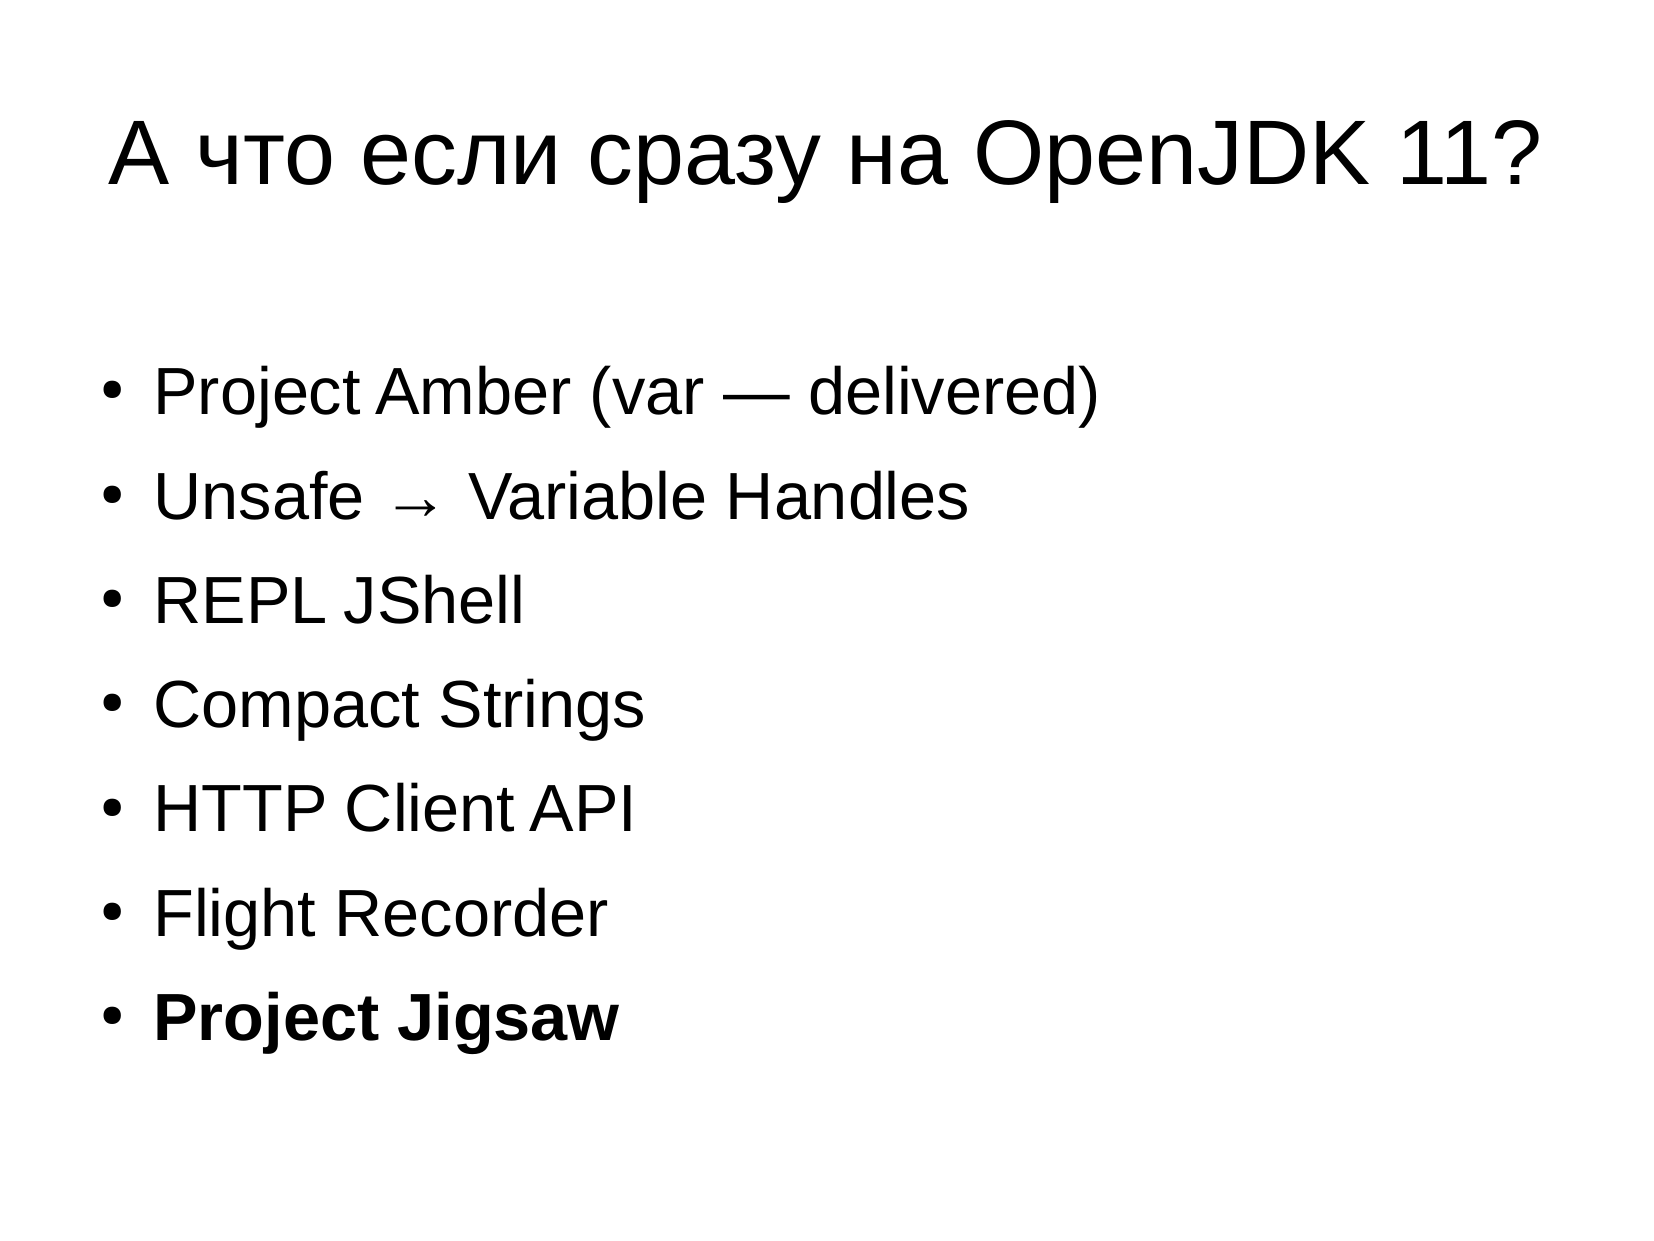

# А что если сразу на OpenJDK 11?
Project Amber (var — delivered)
Unsafe → Variable Handles
REPL JShell
Compact Strings
HTTP Client API
Flight Recorder
Project Jigsaw